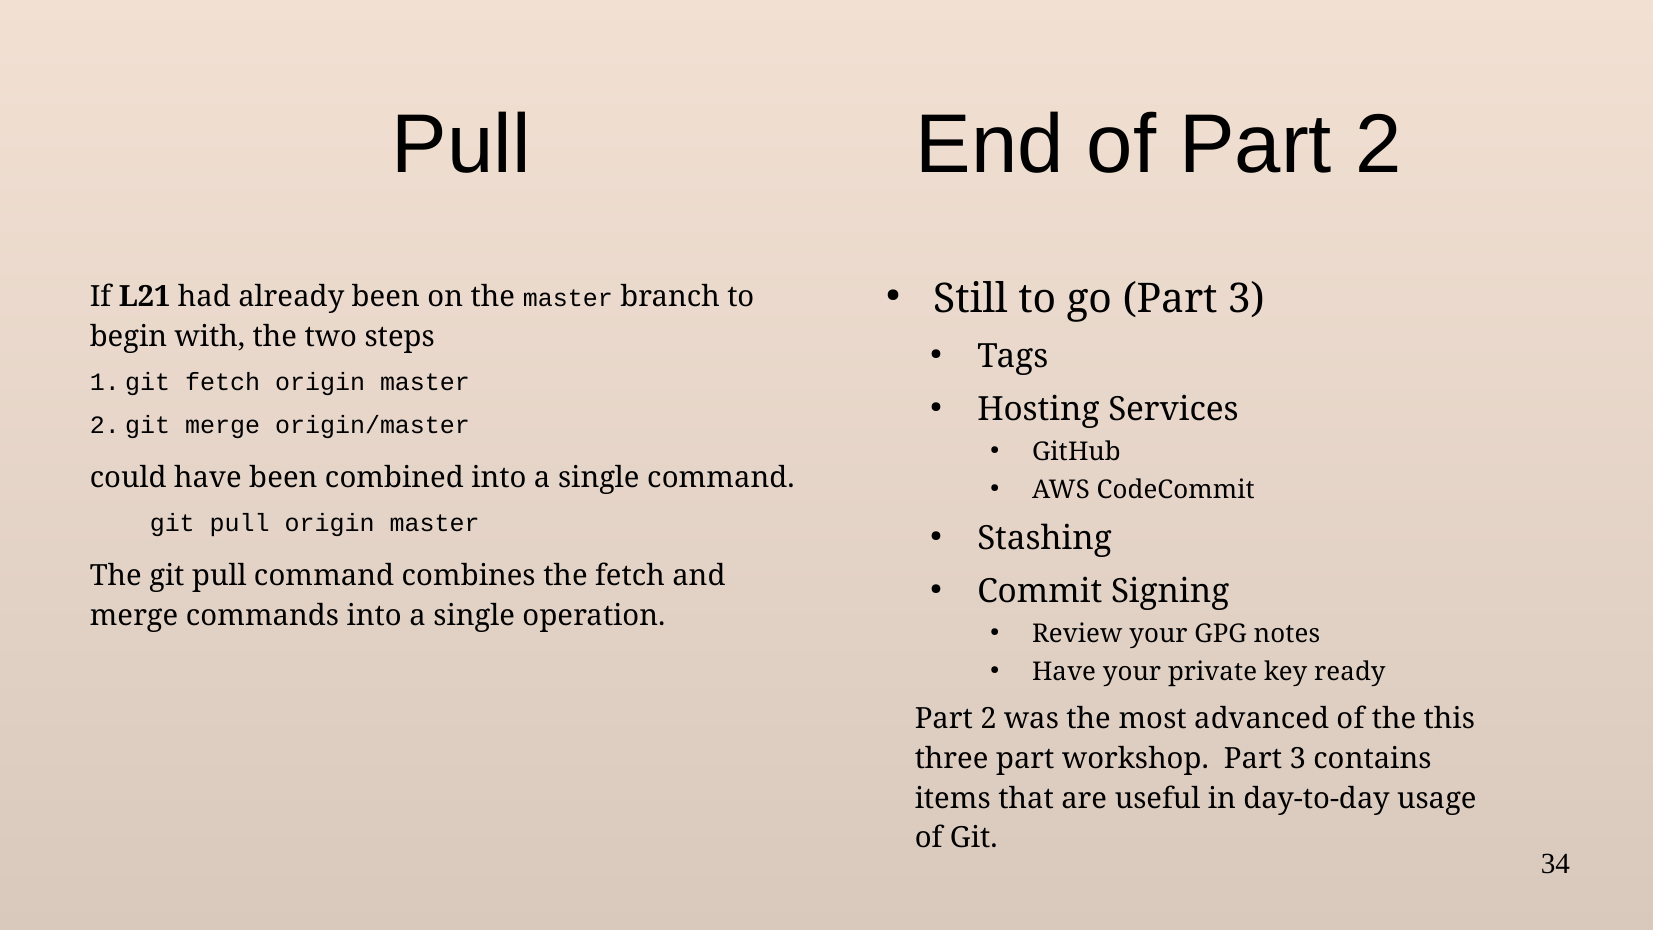

# Pull
End of Part 2
If L21 had already been on the master branch to begin with, the two steps
git fetch origin master
git merge origin/master
could have been combined into a single command.
 git pull origin master
The git pull command combines the fetch and merge commands into a single operation.
Still to go (Part 3)
Tags
Hosting Services
GitHub
AWS CodeCommit
Stashing
Commit Signing
Review your GPG notes
Have your private key ready
Part 2 was the most advanced of the this three part workshop. Part 3 contains items that are useful in day-to-day usage of Git.
34